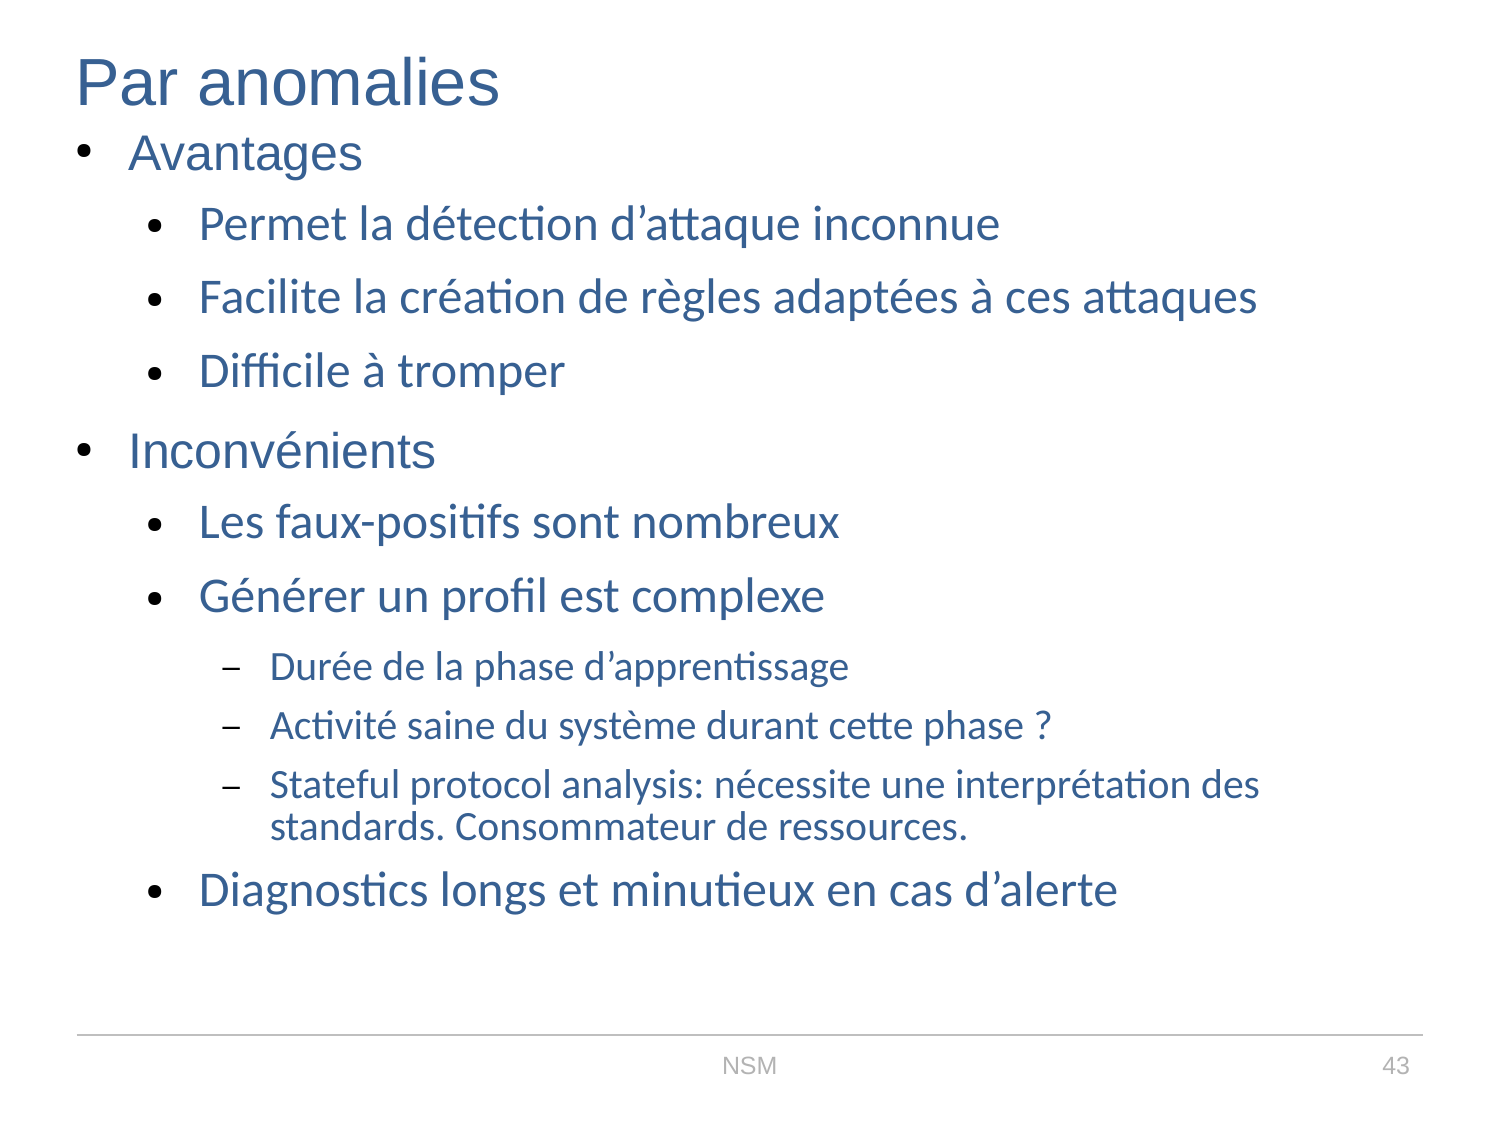

# Par anomalies
Avantages
Permet la détection d’attaque inconnue
Facilite la création de règles adaptées à ces attaques
Difficile à tromper
Inconvénients
Les faux-positifs sont nombreux
Générer un profil est complexe
Durée de la phase d’apprentissage
Activité saine du système durant cette phase ?
Stateful protocol analysis: nécessite une interprétation des standards. Consommateur de ressources.
Diagnostics longs et minutieux en cas d’alerte
Your footer here
43